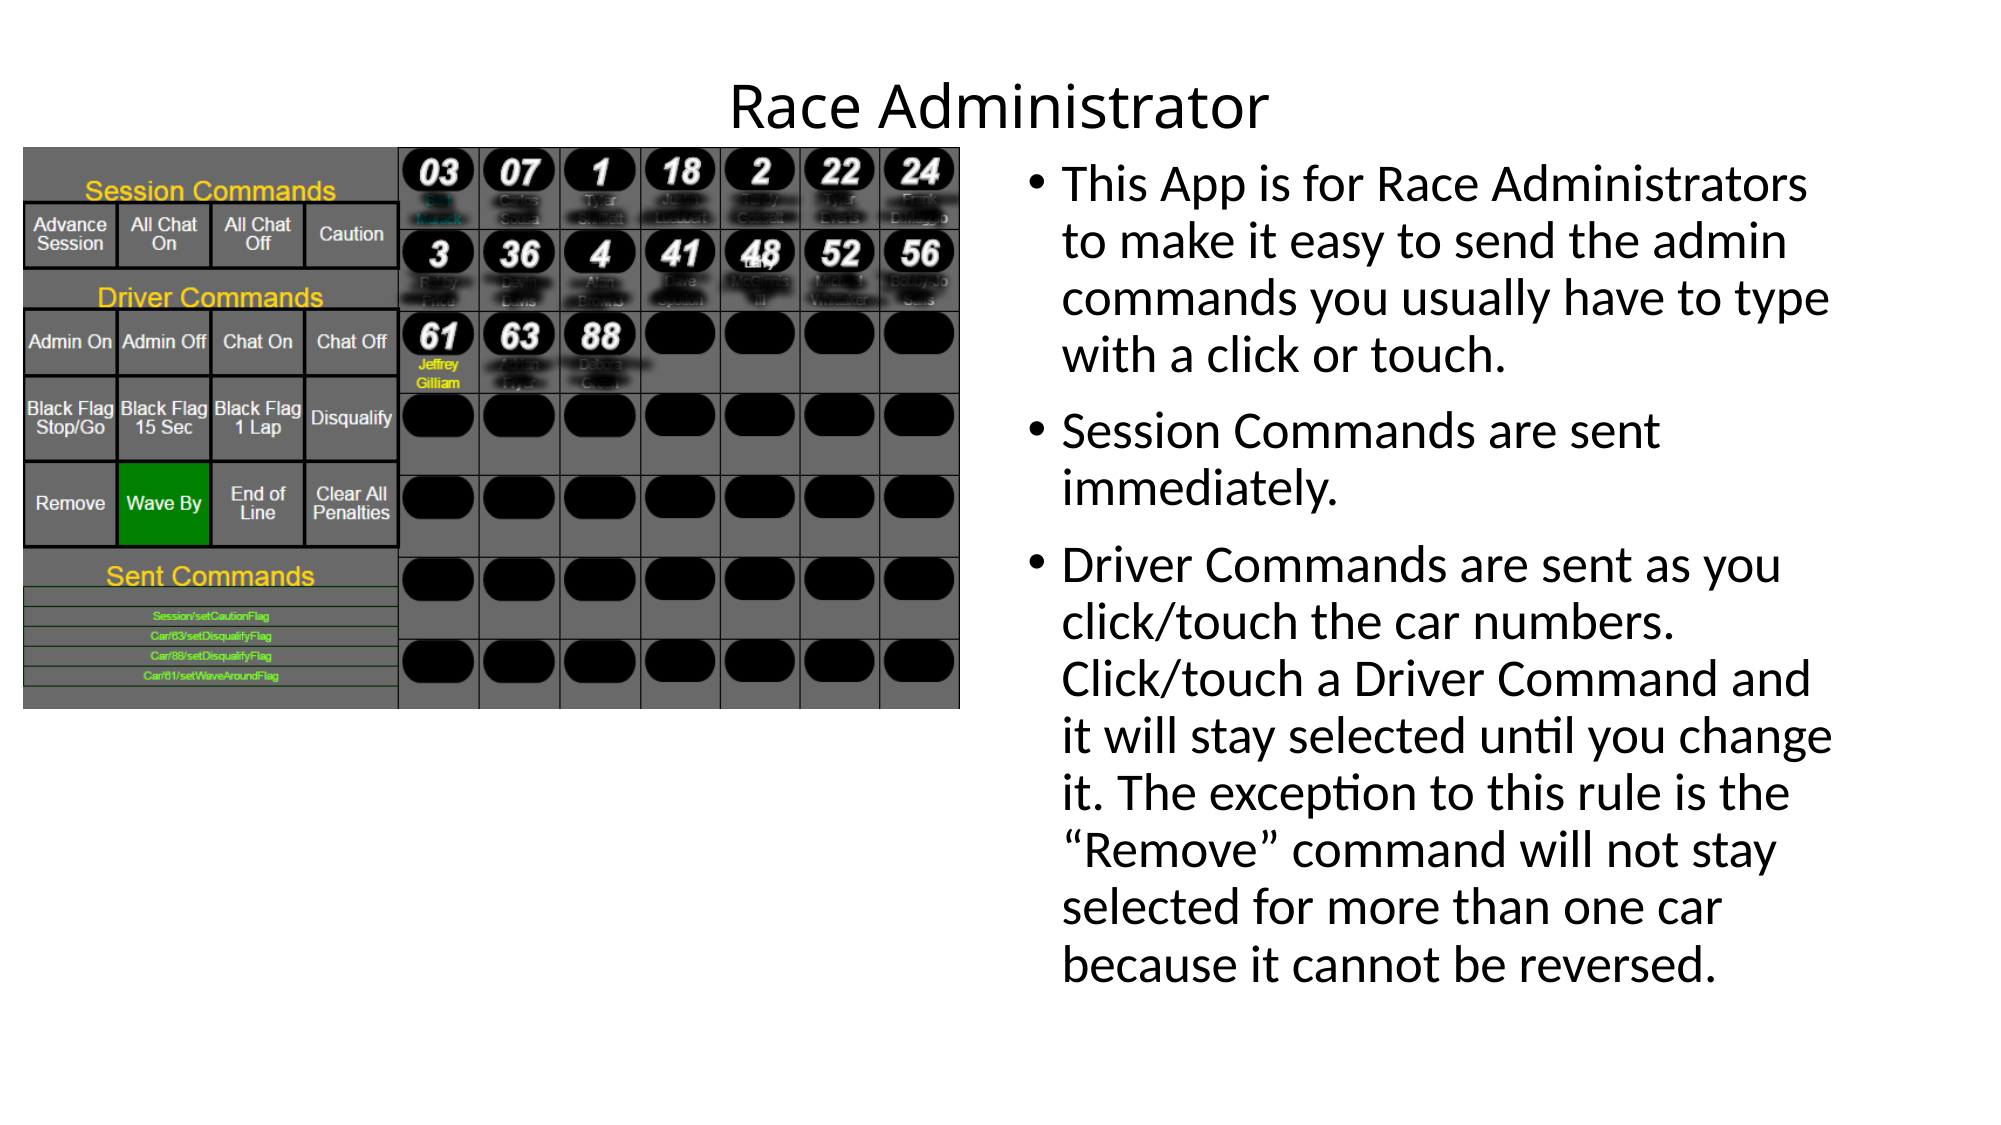

# Race Administrator
This App is for Race Administrators to make it easy to send the admin commands you usually have to type with a click or touch.
Session Commands are sent immediately.
Driver Commands are sent as you click/touch the car numbers. Click/touch a Driver Command and it will stay selected until you change it. The exception to this rule is the “Remove” command will not stay selected for more than one car because it cannot be reversed.